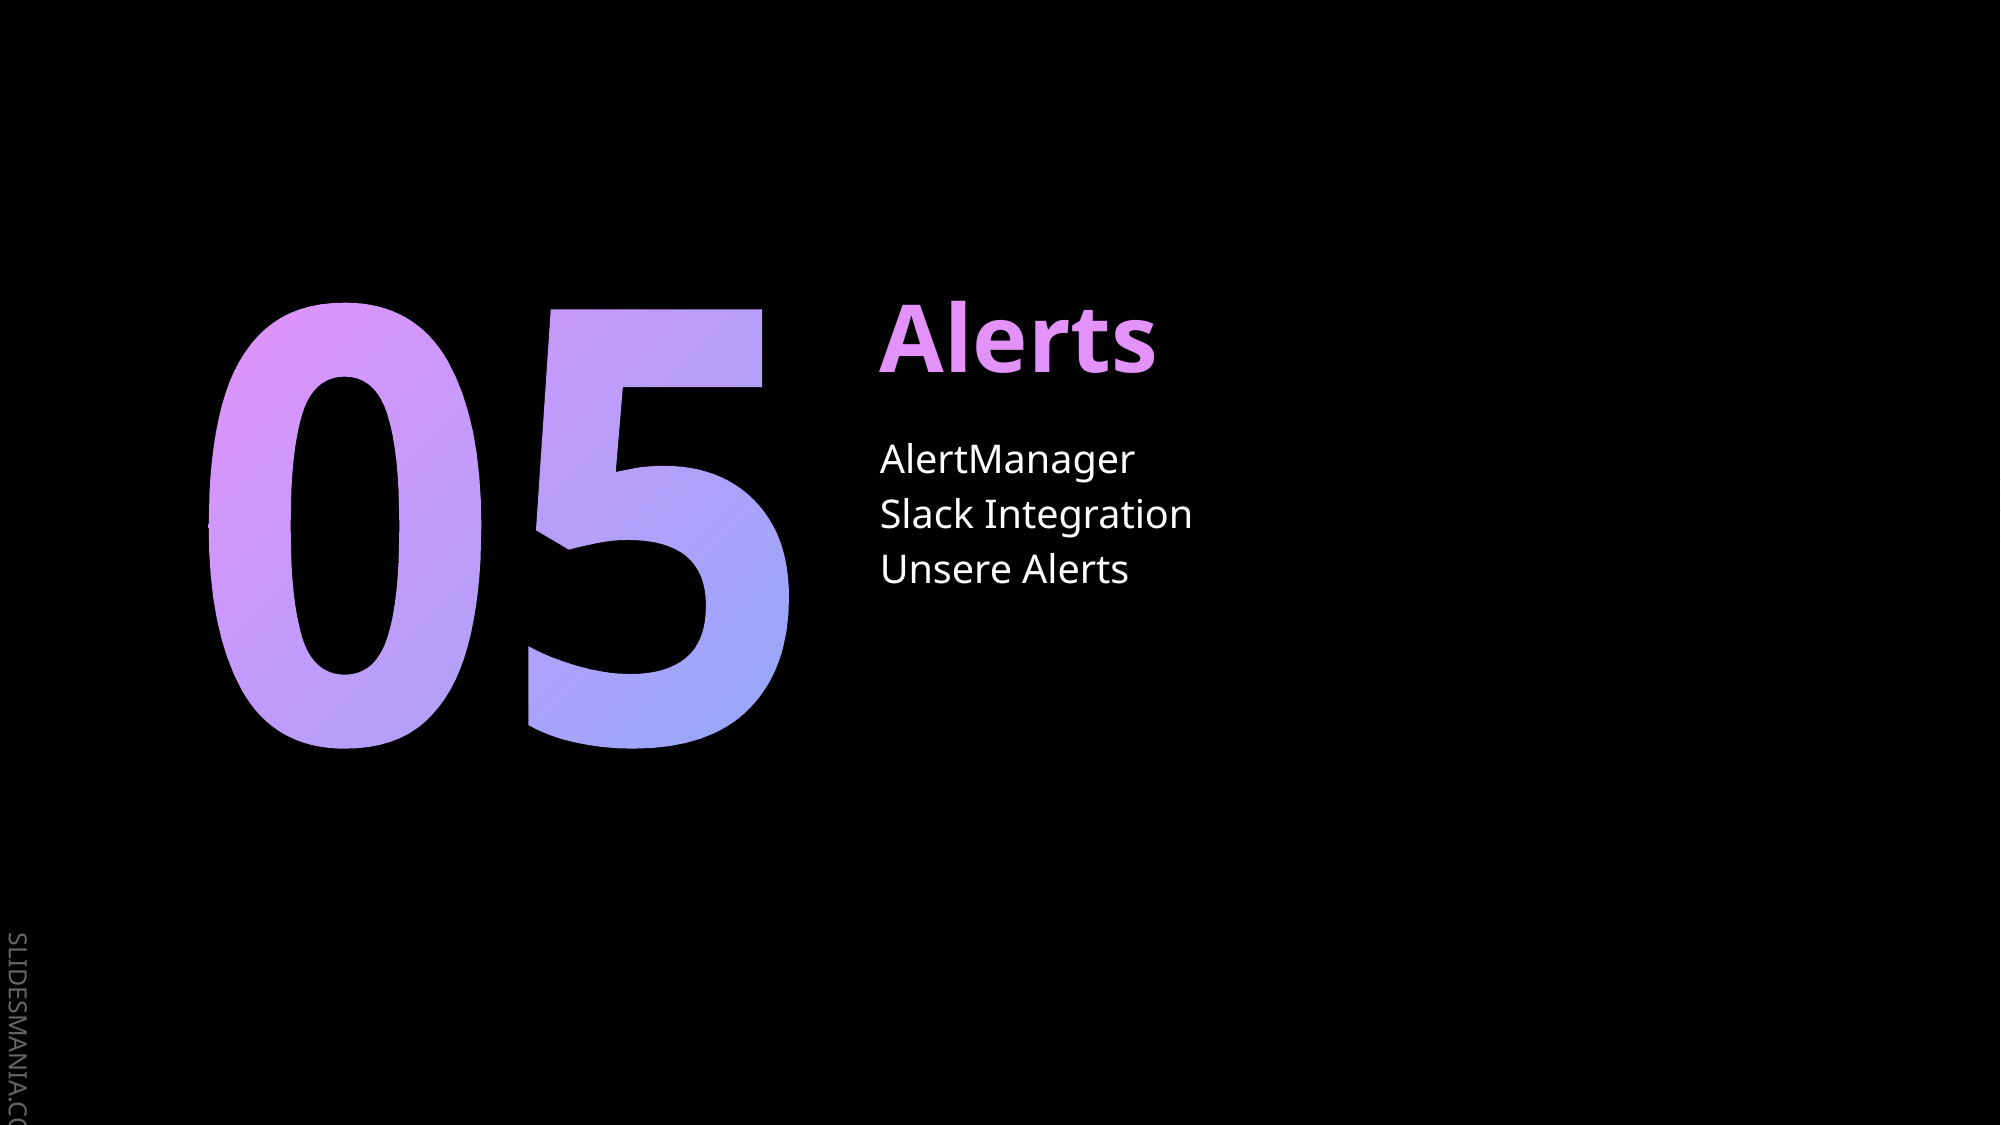

Alerts
05
# AlertManager
Slack Integration
Unsere Alerts